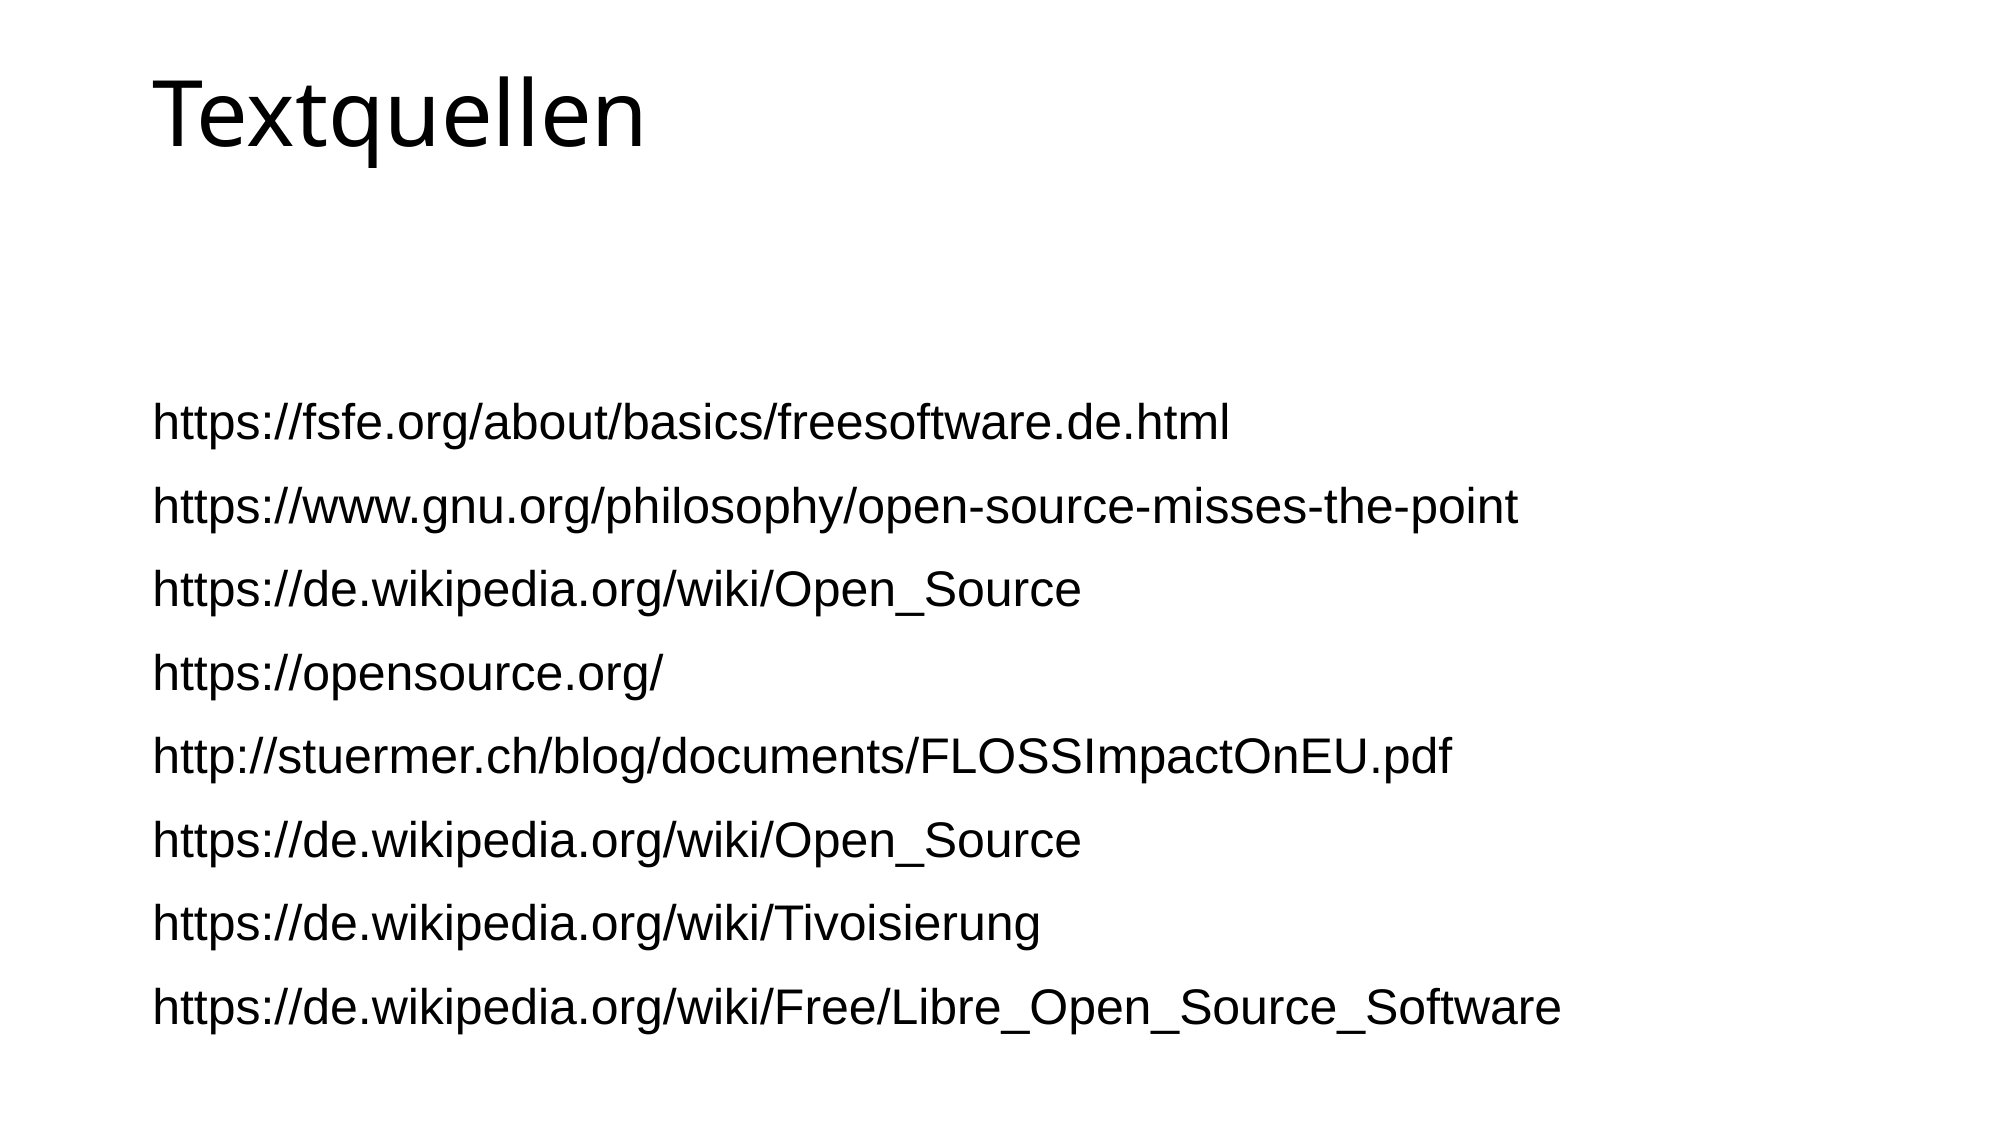

# Textquellen
https://fsfe.org/about/basics/freesoftware.de.html
https://www.gnu.org/philosophy/open-source-misses-the-point
https://de.wikipedia.org/wiki/Open_Source​
https://opensource.org/​
http://stuermer.ch/blog/documents/FLOSSImpactOnEU.pdf
https://de.wikipedia.org/wiki/Open_Source
https://de.wikipedia.org/wiki/Tivoisierung
https://de.wikipedia.org/wiki/Free/Libre_Open_Source_Software